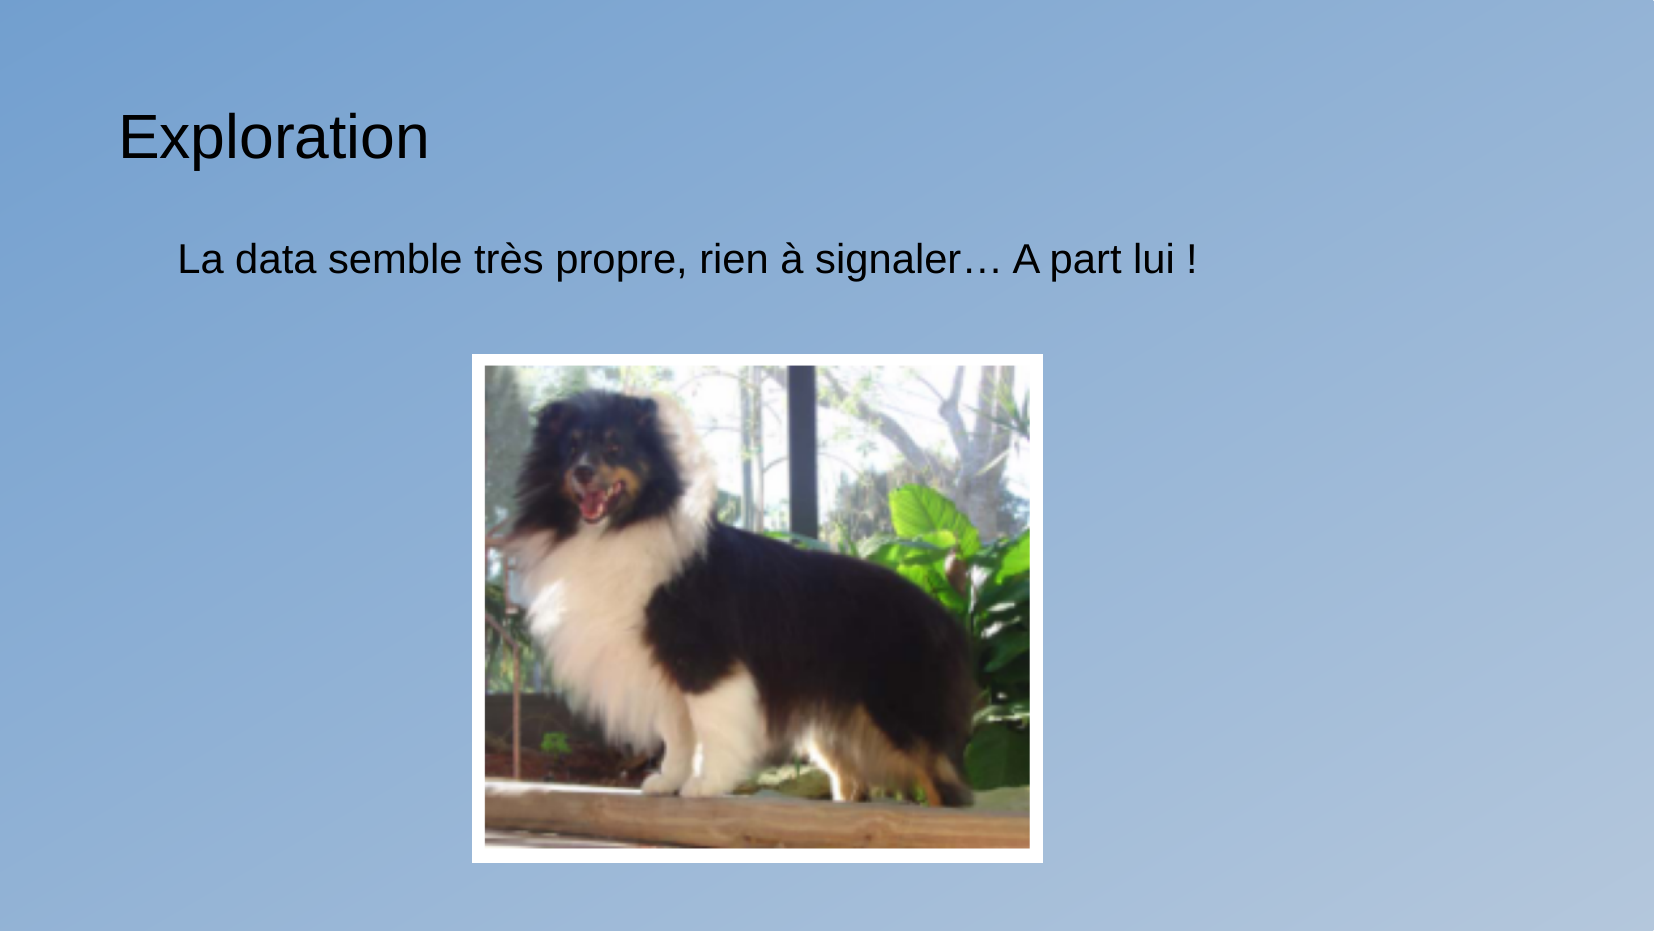

# Exploration
La data semble très propre, rien à signaler… A part lui !